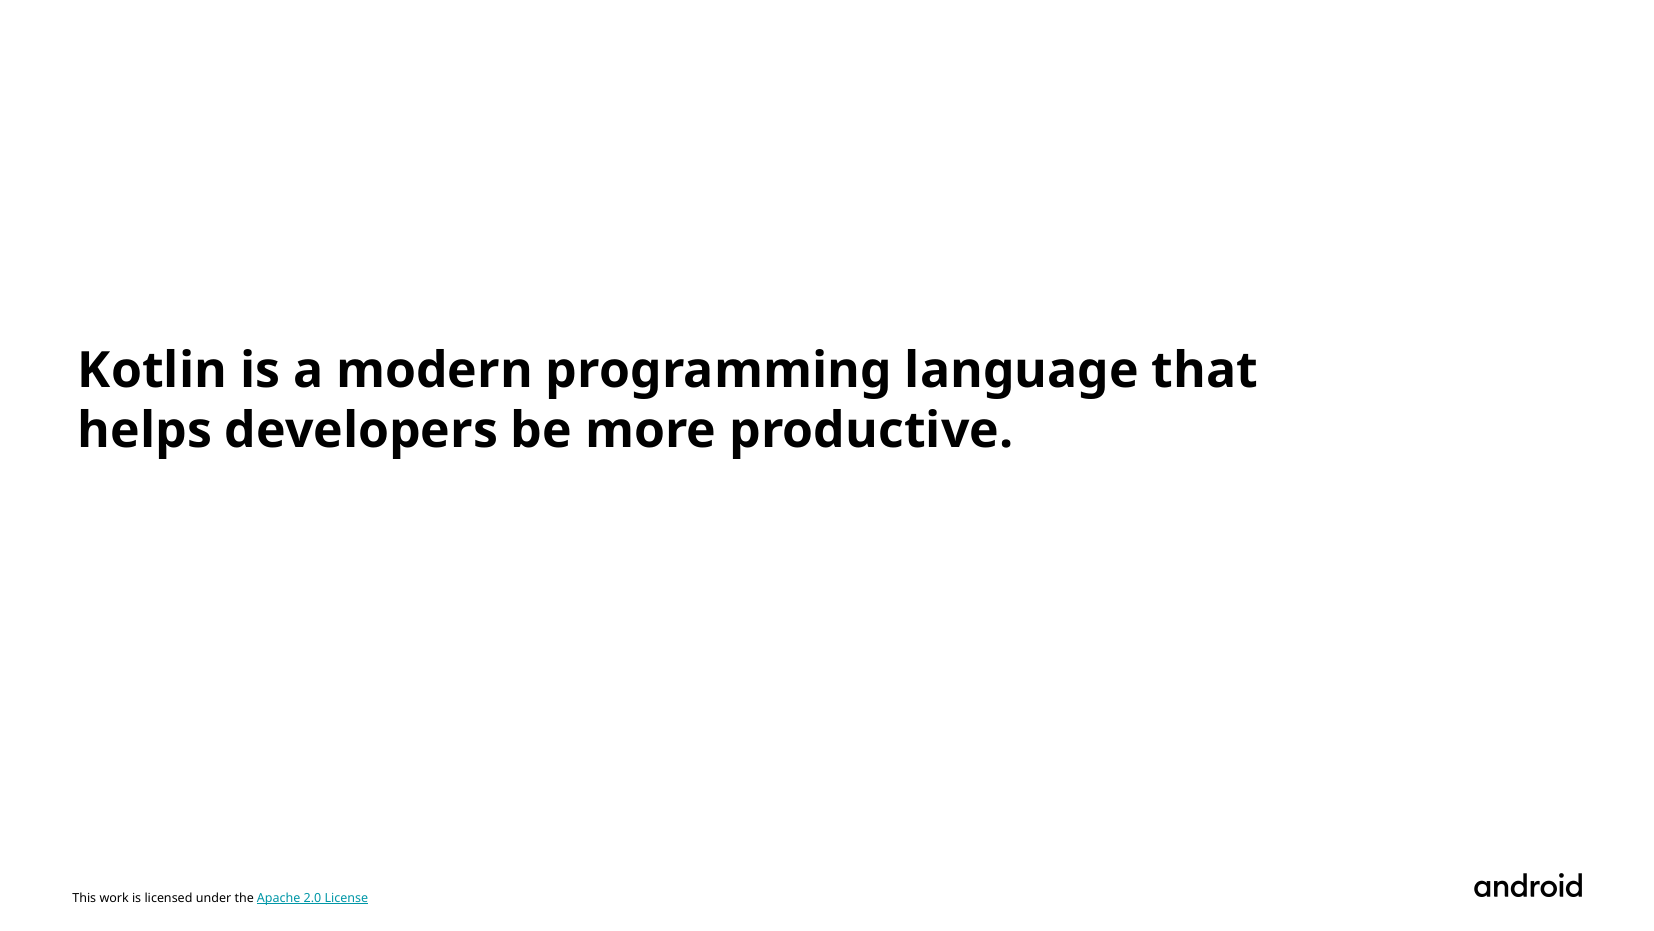

# Kotlin is a modern programming language that helps developers be more productive.